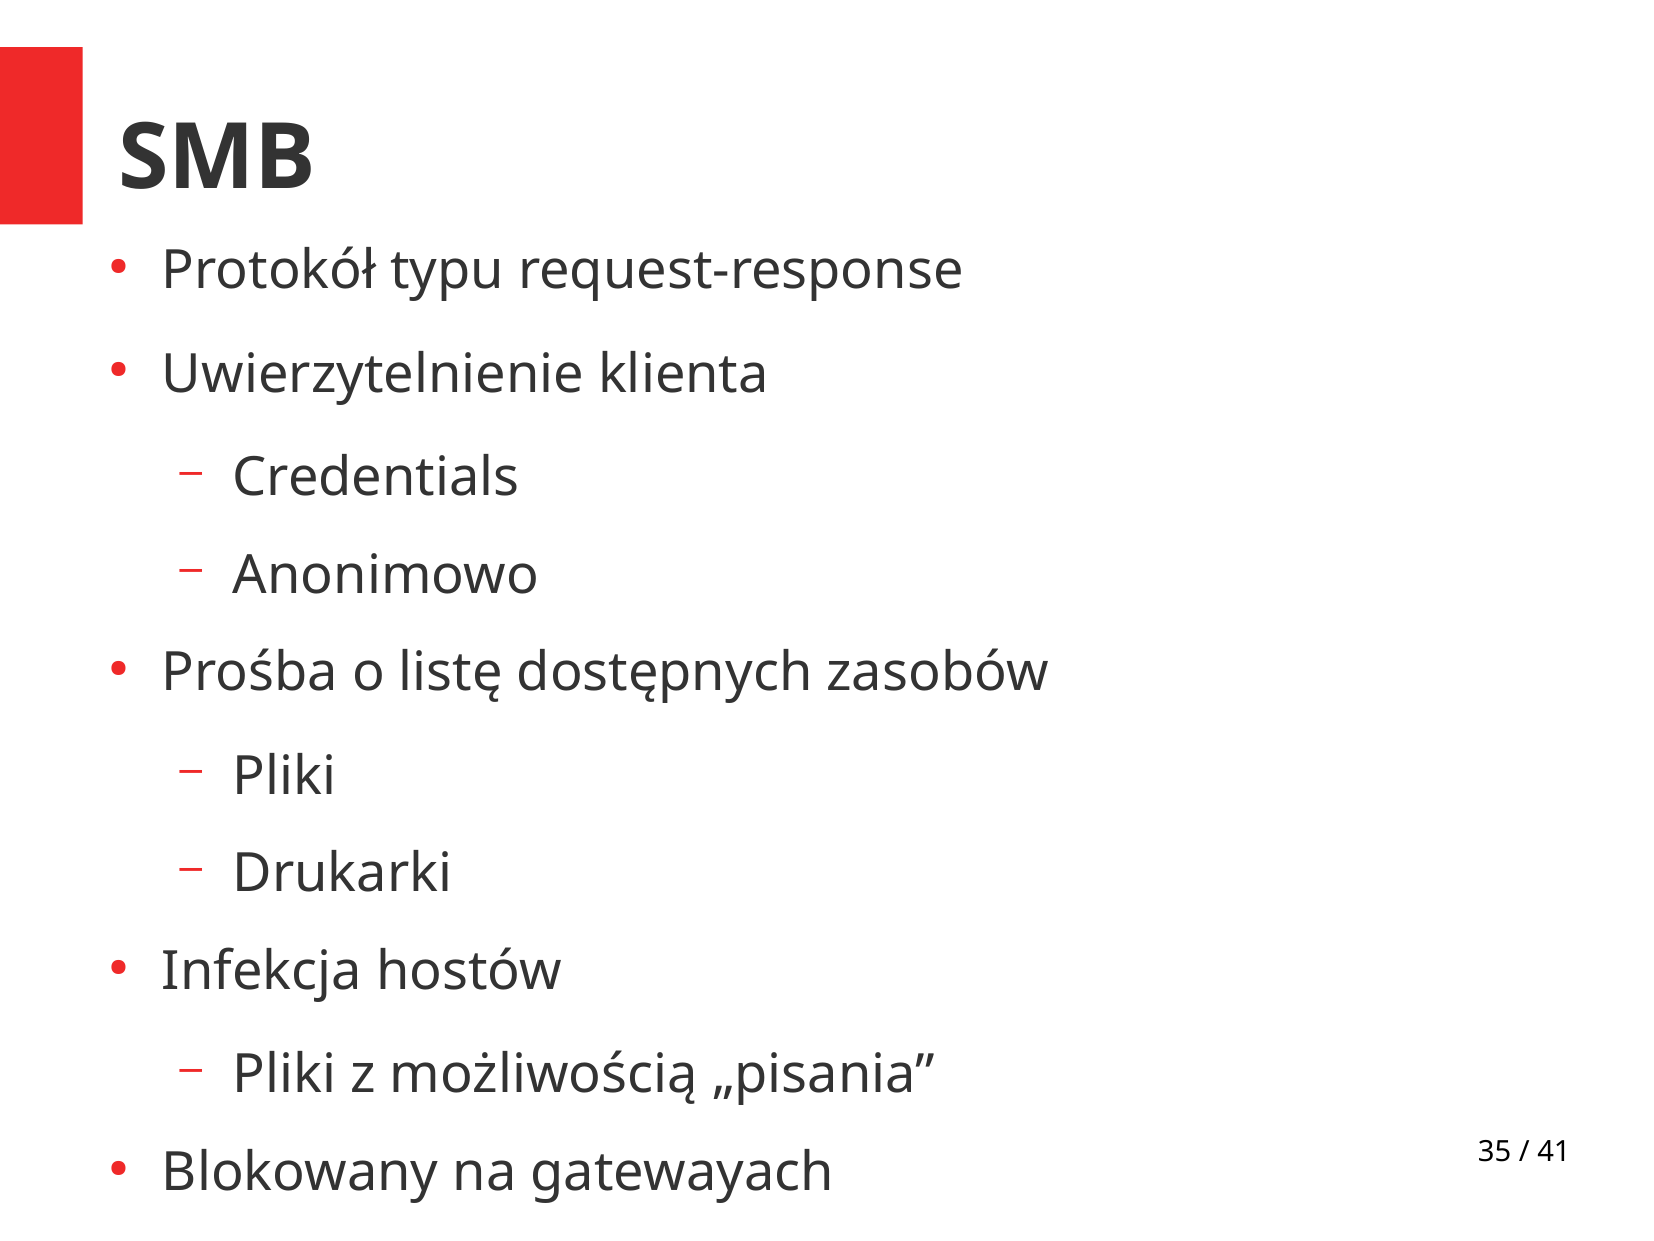

# SMB
Protokół typu request-response
Uwierzytelnienie klienta
Credentials
Anonimowo
Prośba o listę dostępnych zasobów
Pliki
Drukarki
Infekcja hostów
Pliki z możliwością „pisania”
Blokowany na gatewayach
35